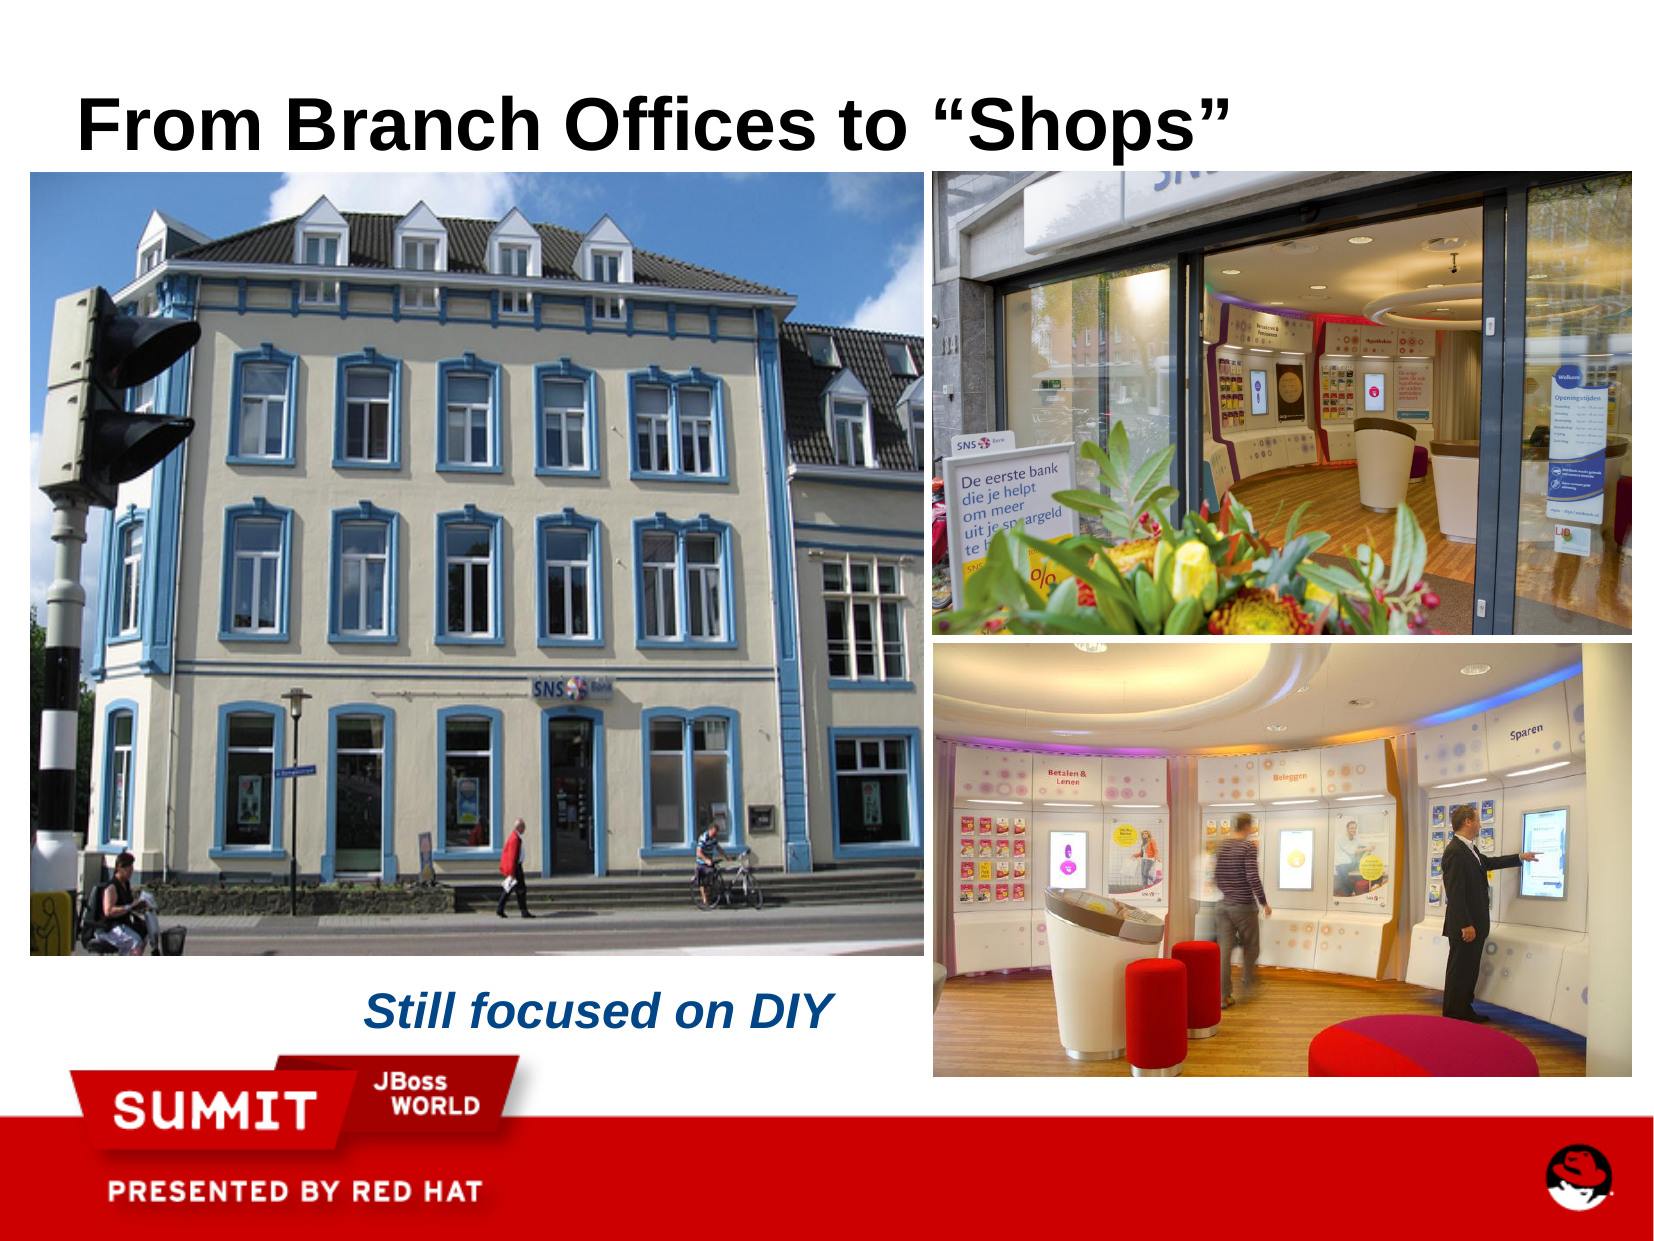

# From Branch Offices to “Shops”
Still focused on DIY